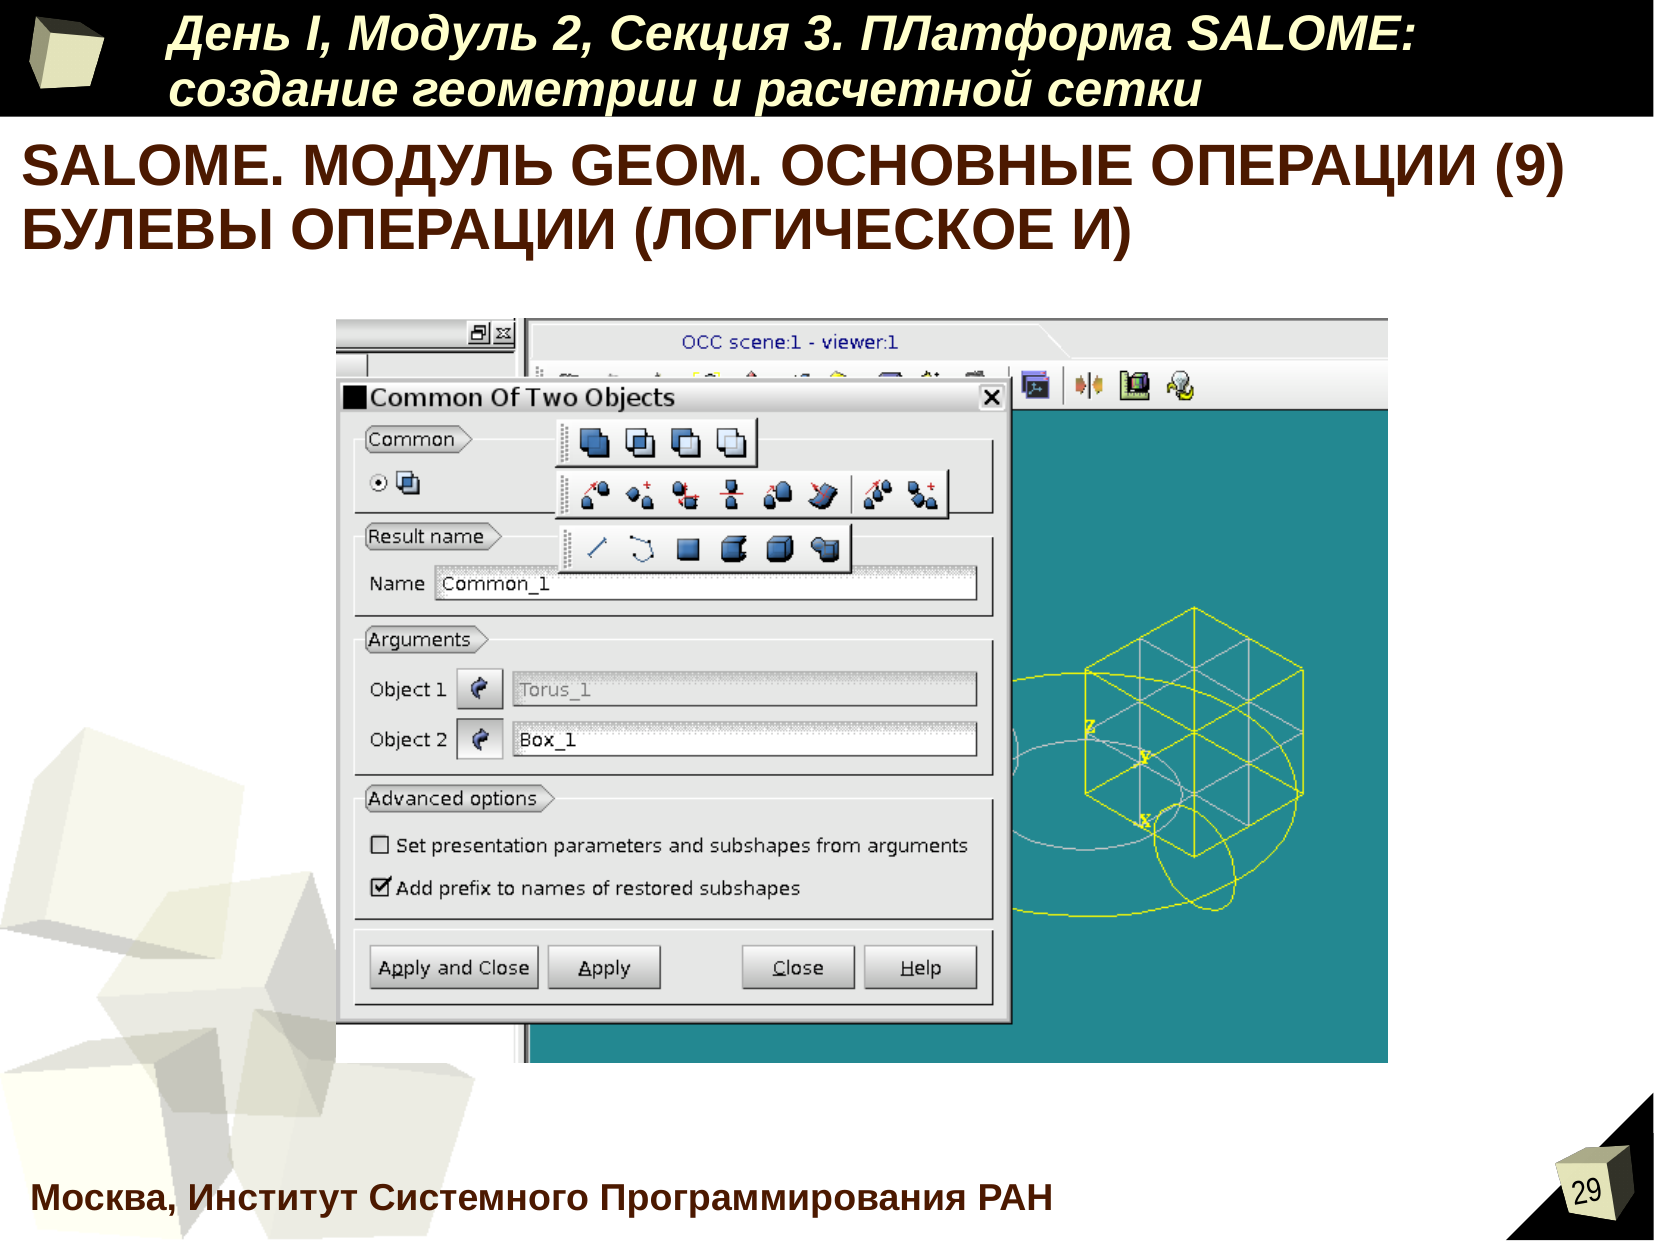

SALOME. МОДУЛЬ GEOM. ОСНОВНЫЕ ОПЕРАЦИИ (9)
БУЛЕВЫ ОПЕРАЦИИ (ЛОГИЧЕСКОЕ И)